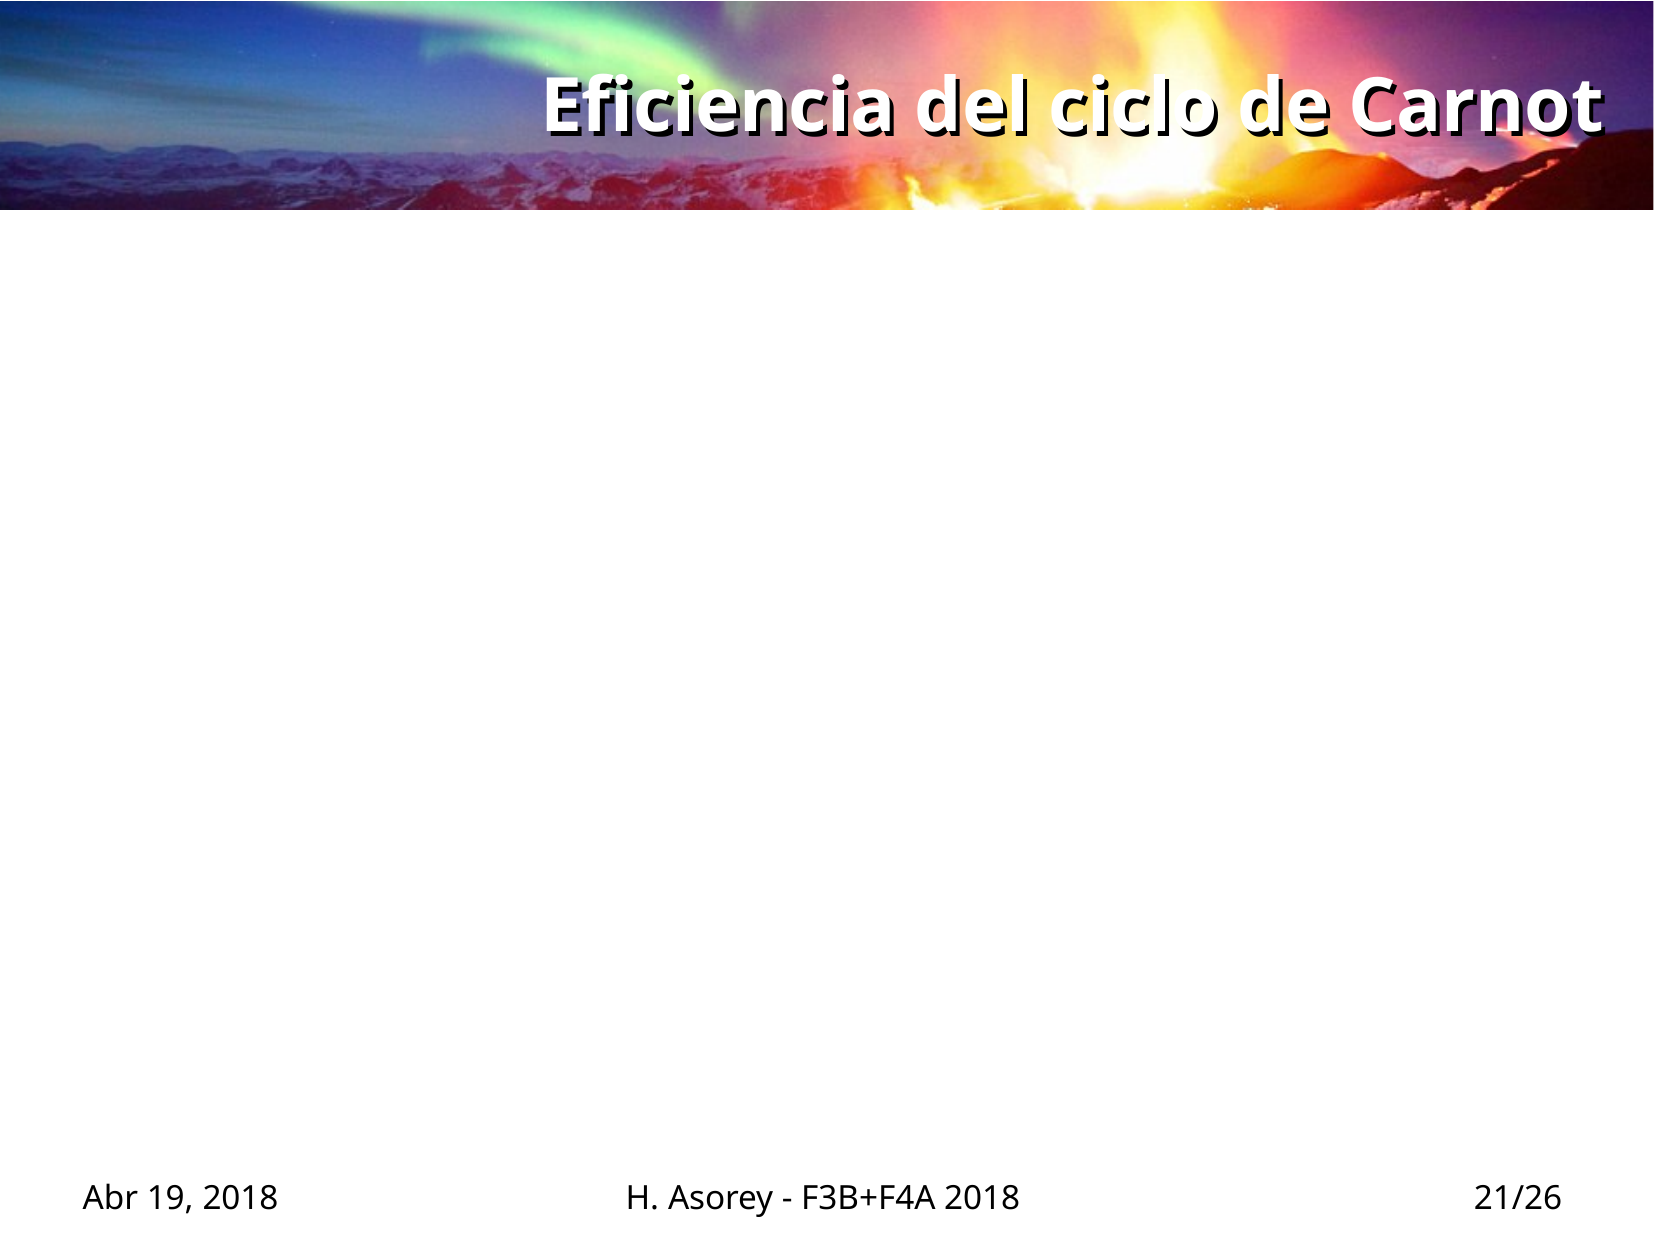

# Eficiencia del ciclo de Carnot
Abr 19, 2018
H. Asorey - F3B+F4A 2018
21